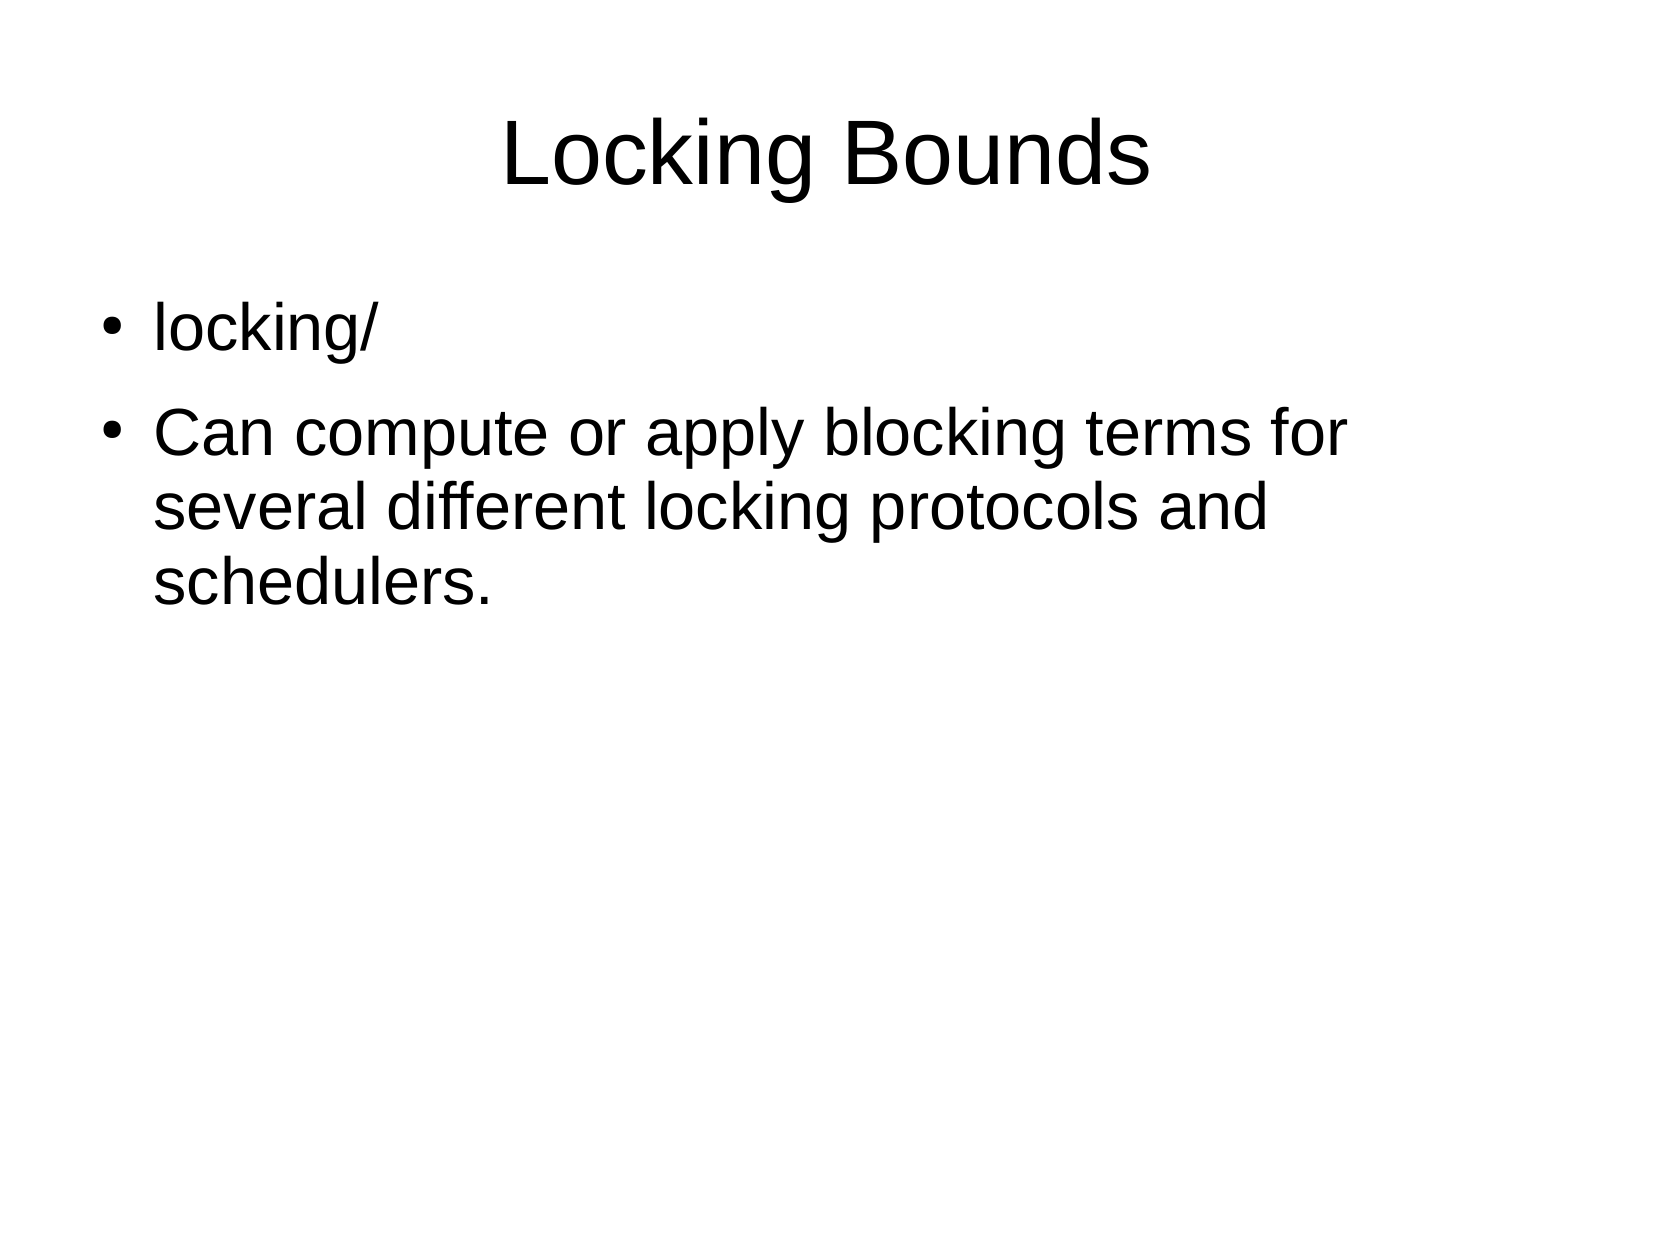

# Locking Bounds
locking/
Can compute or apply blocking terms for several different locking protocols and schedulers.